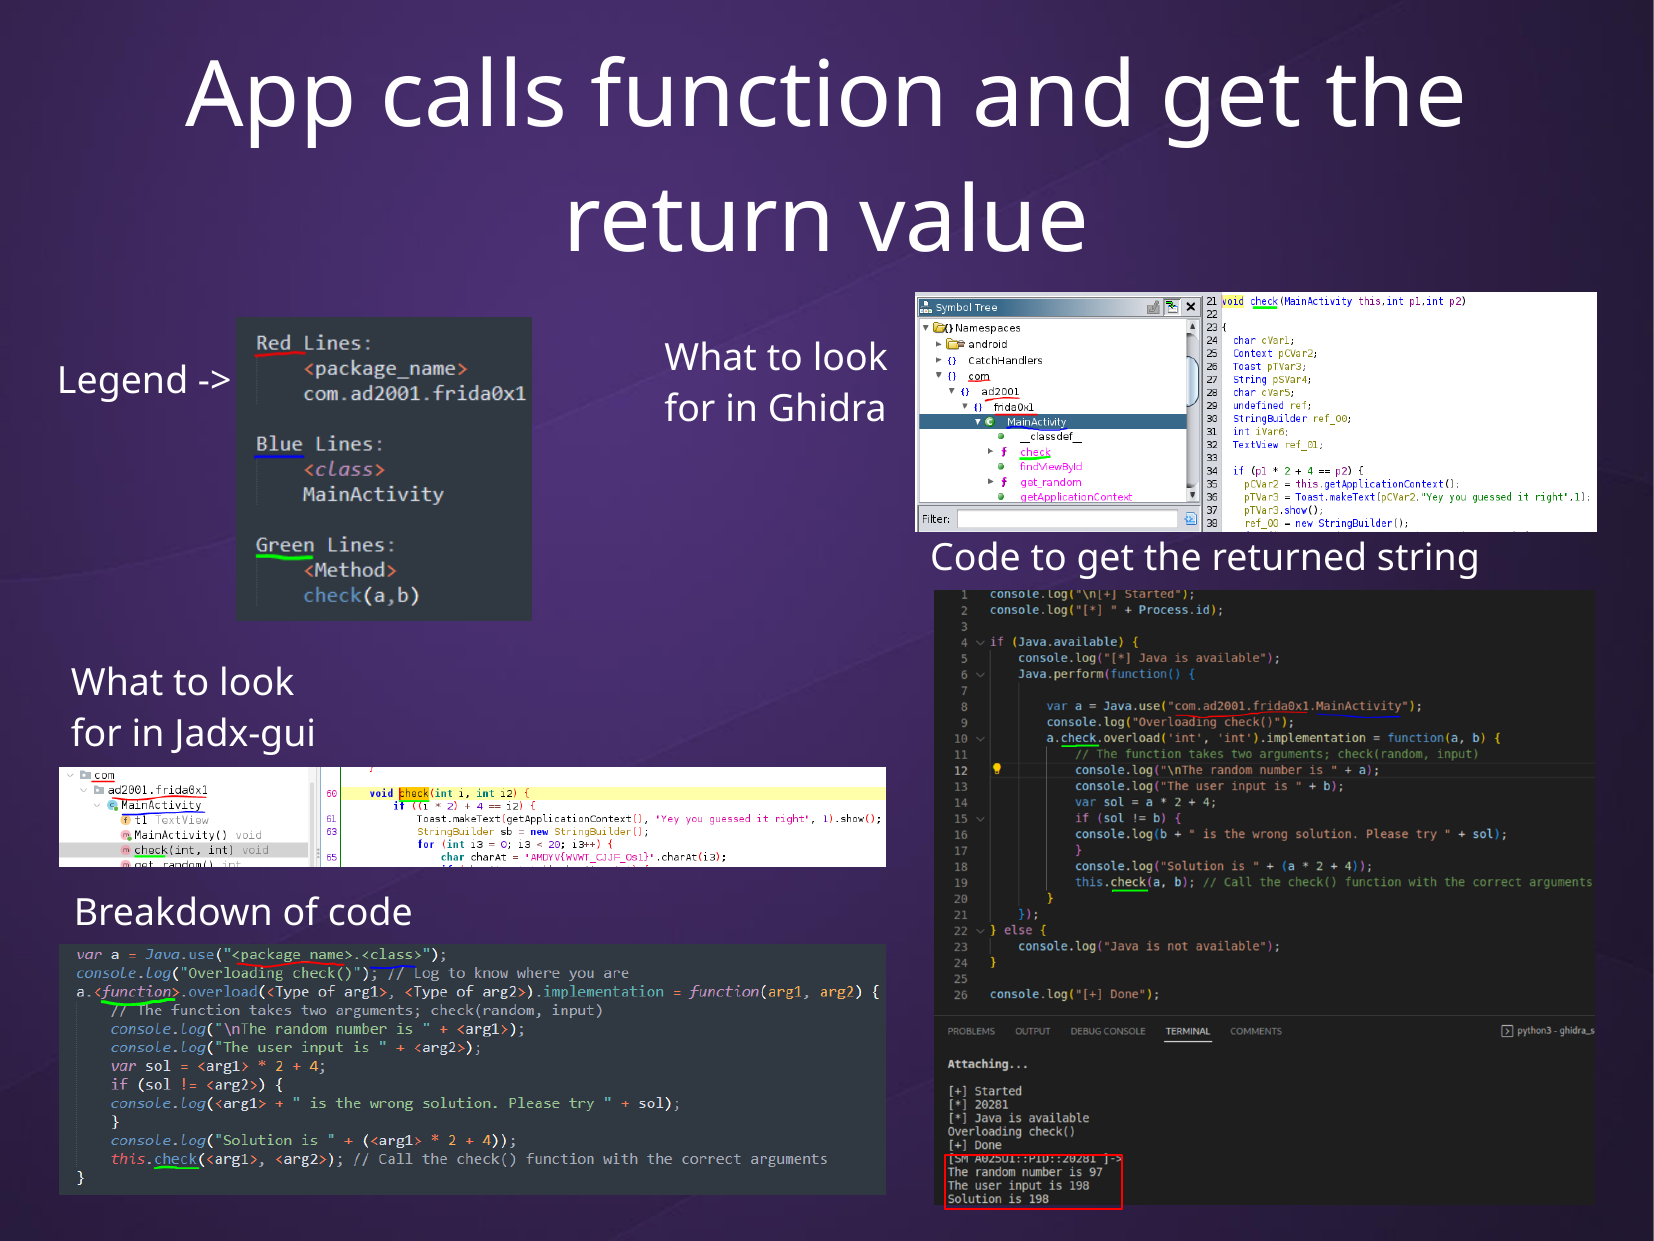

# App calls function and get the return value
What to look
for in Ghidra
Legend ->
Code to get the returned string
What to look
for in Jadx-gui
Breakdown of code